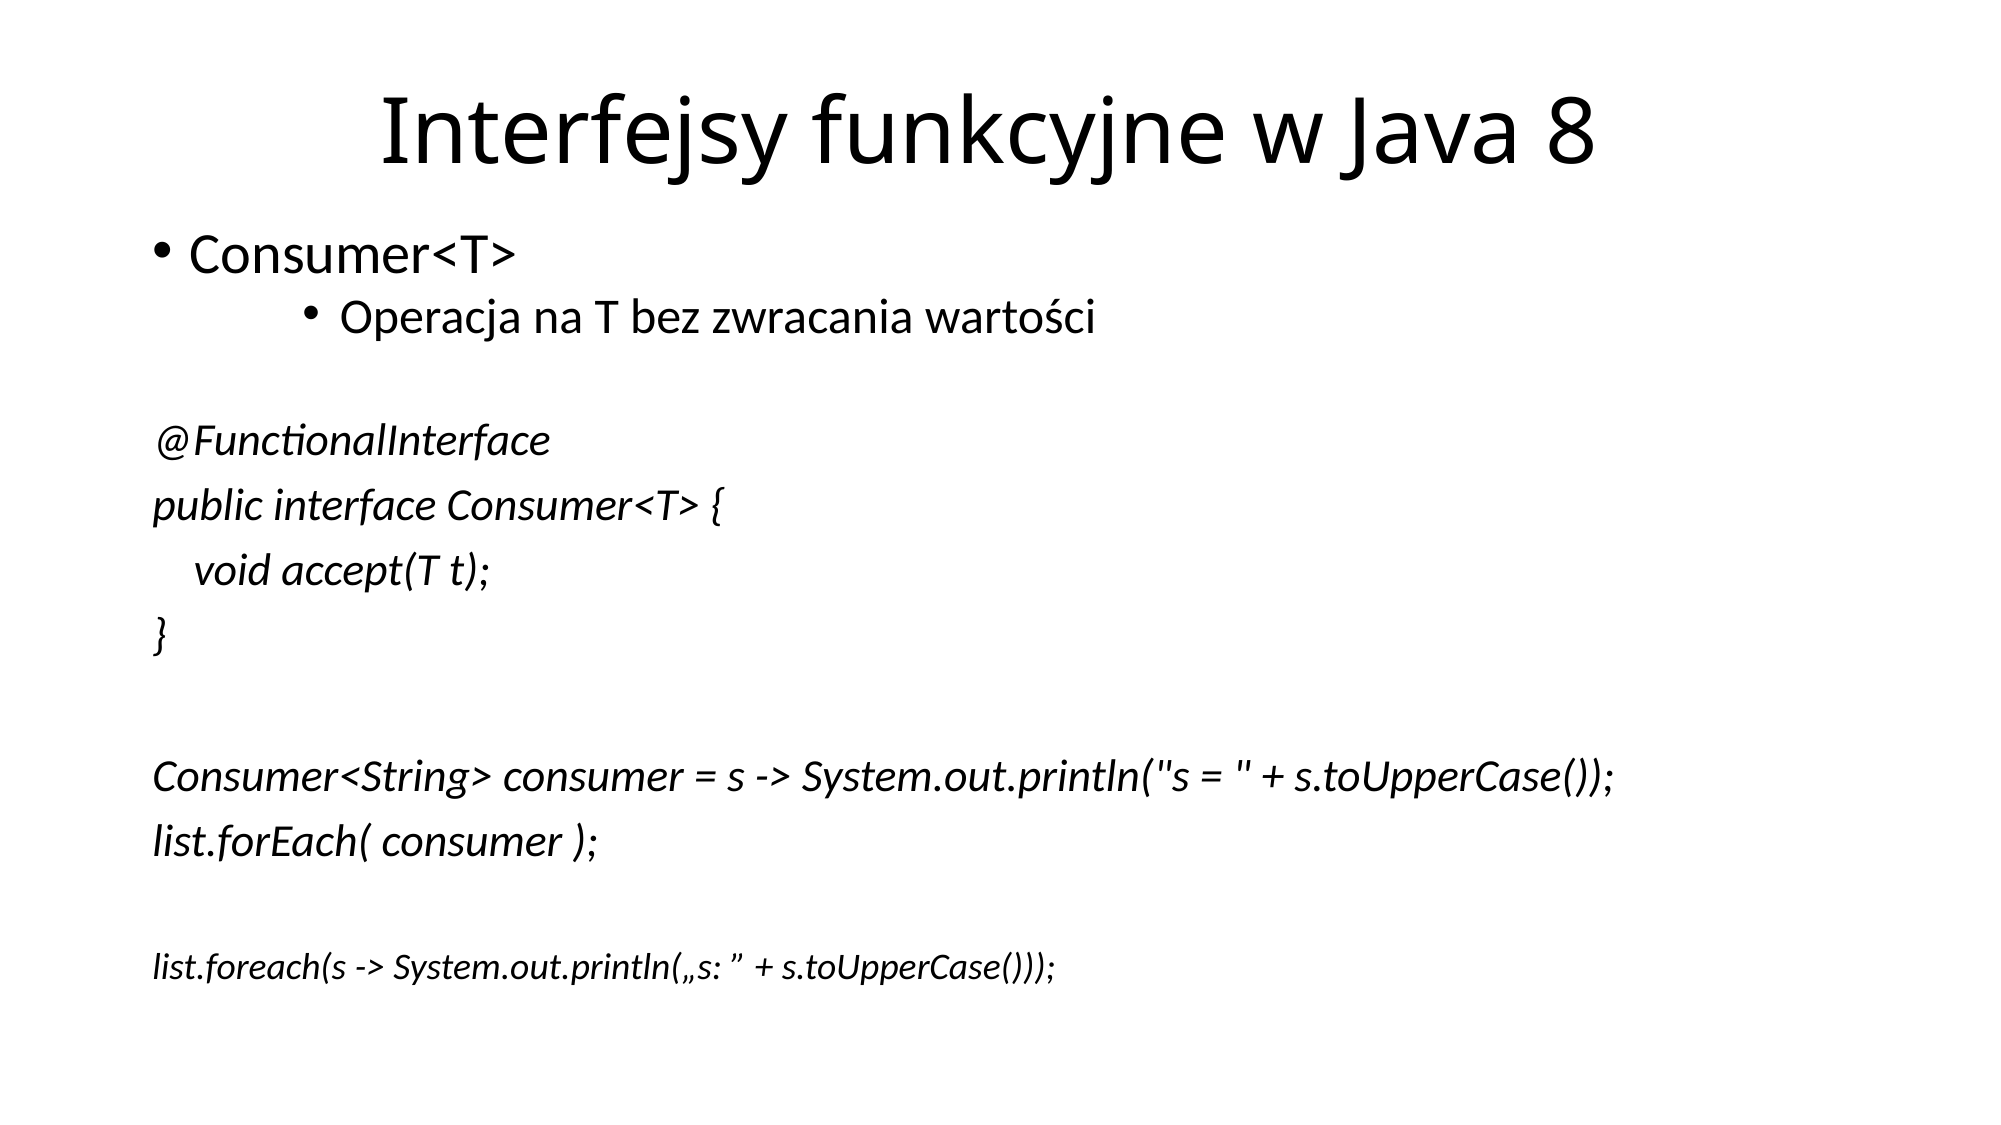

# Interfejsy funkcyjne w Java 8
Consumer<T>
Operacja na T bez zwracania wartości
@FunctionalInterface
public interface Consumer<T> {
 void accept(T t);
}
Consumer<String> consumer = s -> System.out.println("s = " + s.toUpperCase());
list.forEach( consumer );
list.foreach(s -> System.out.println(„s: ” + s.toUpperCase()));